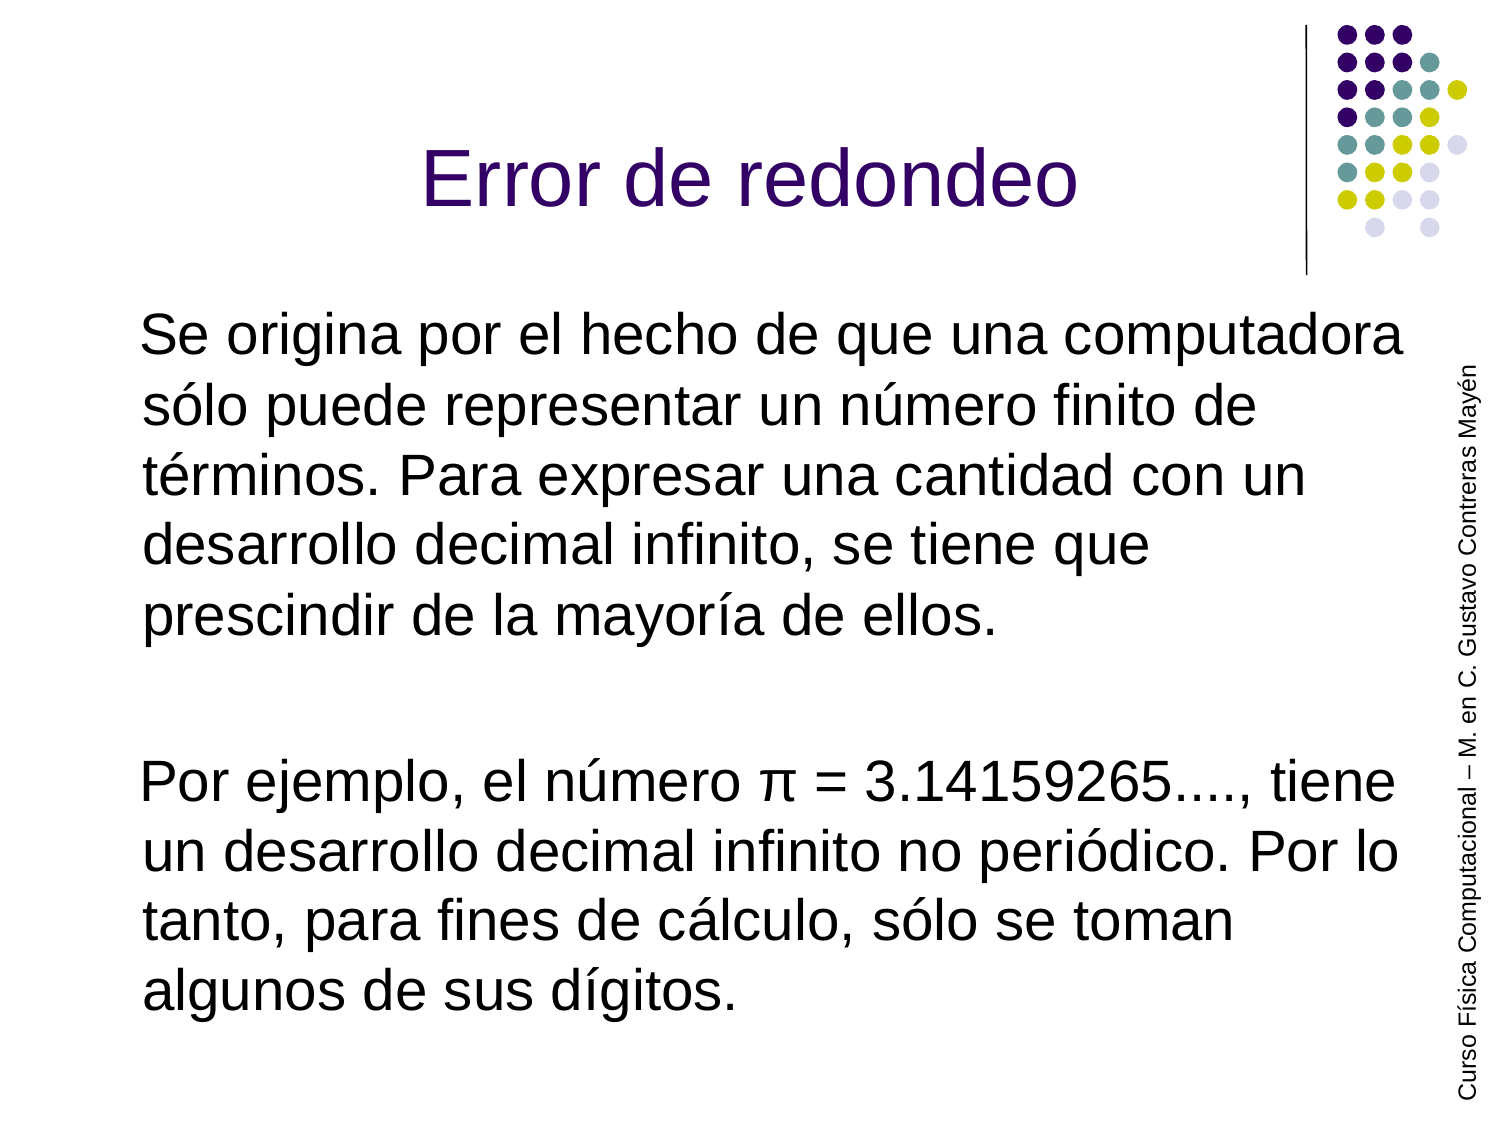

Error de redondeo
Se origina por el hecho de que una computadora sólo puede representar un número finito de términos. Para expresar una cantidad con un desarrollo decimal infinito, se tiene que prescindir de la mayoría de ellos.
Por ejemplo, el número π = 3.14159265...., tiene un desarrollo decimal infinito no periódico. Por lo tanto, para fines de cálculo, sólo se toman algunos de sus dígitos.